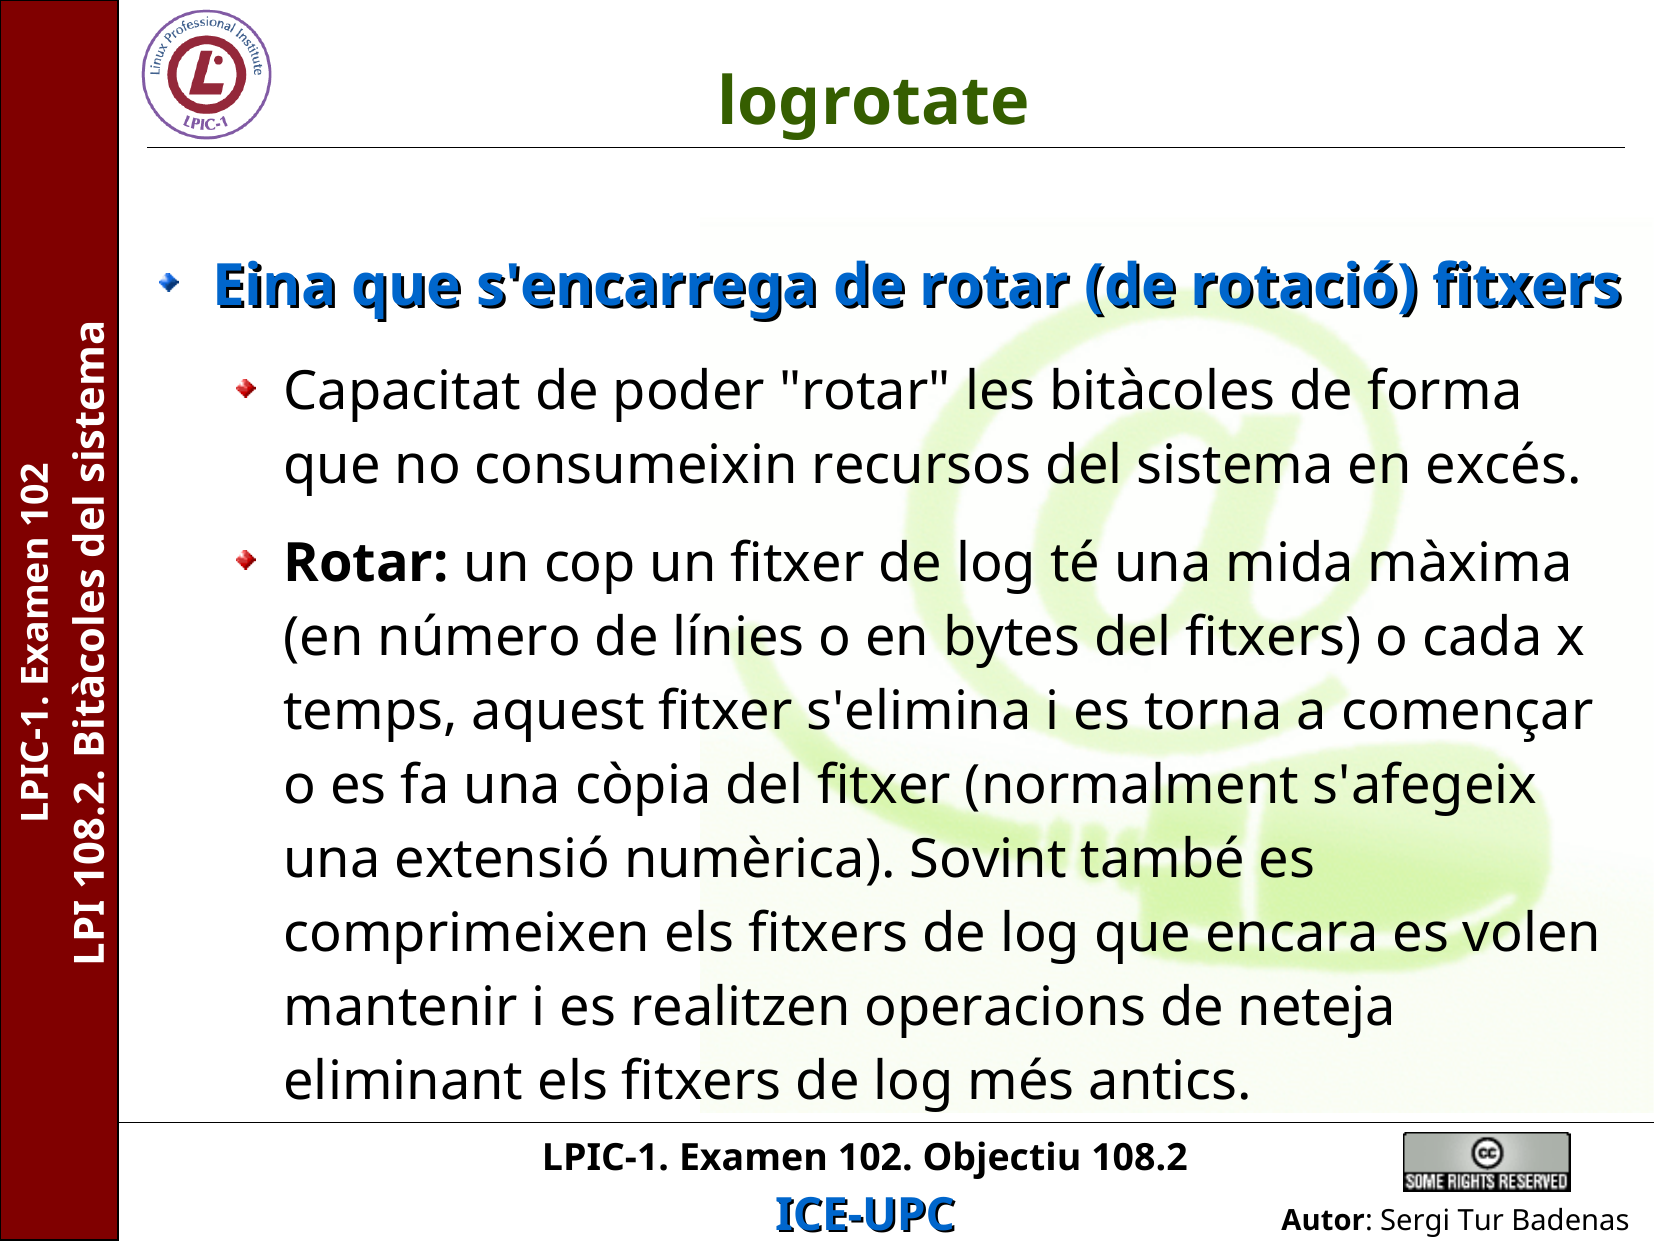

# logrotate
Eina que s'encarrega de rotar (de rotació) fitxers
Capacitat de poder "rotar" les bitàcoles de forma que no consumeixin recursos del sistema en excés.
Rotar: un cop un fitxer de log té una mida màxima (en número de línies o en bytes del fitxers) o cada x temps, aquest fitxer s'elimina i es torna a començar o es fa una còpia del fitxer (normalment s'afegeix una extensió numèrica). Sovint també es comprimeixen els fitxers de log que encara es volen mantenir i es realitzen operacions de neteja eliminant els fitxers de log més antics.